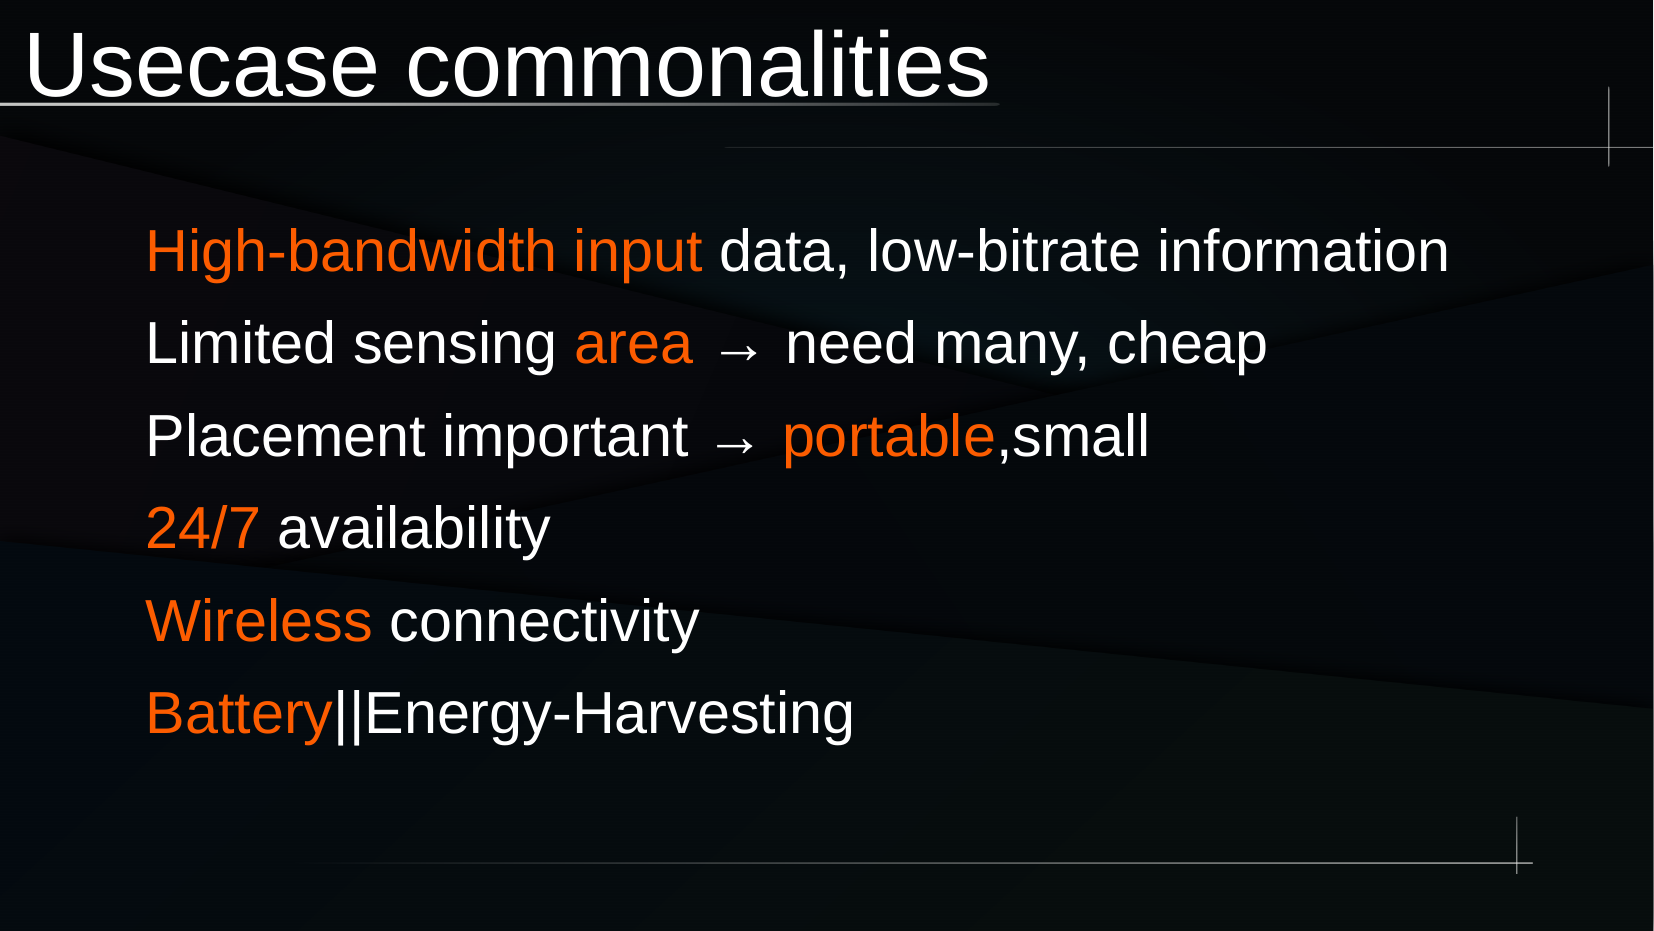

# Usecase commonalities
High-bandwidth input data, low-bitrate information
Limited sensing area → need many, cheap
Placement important → portable,small
24/7 availability
Wireless connectivity
Battery||Energy-Harvesting